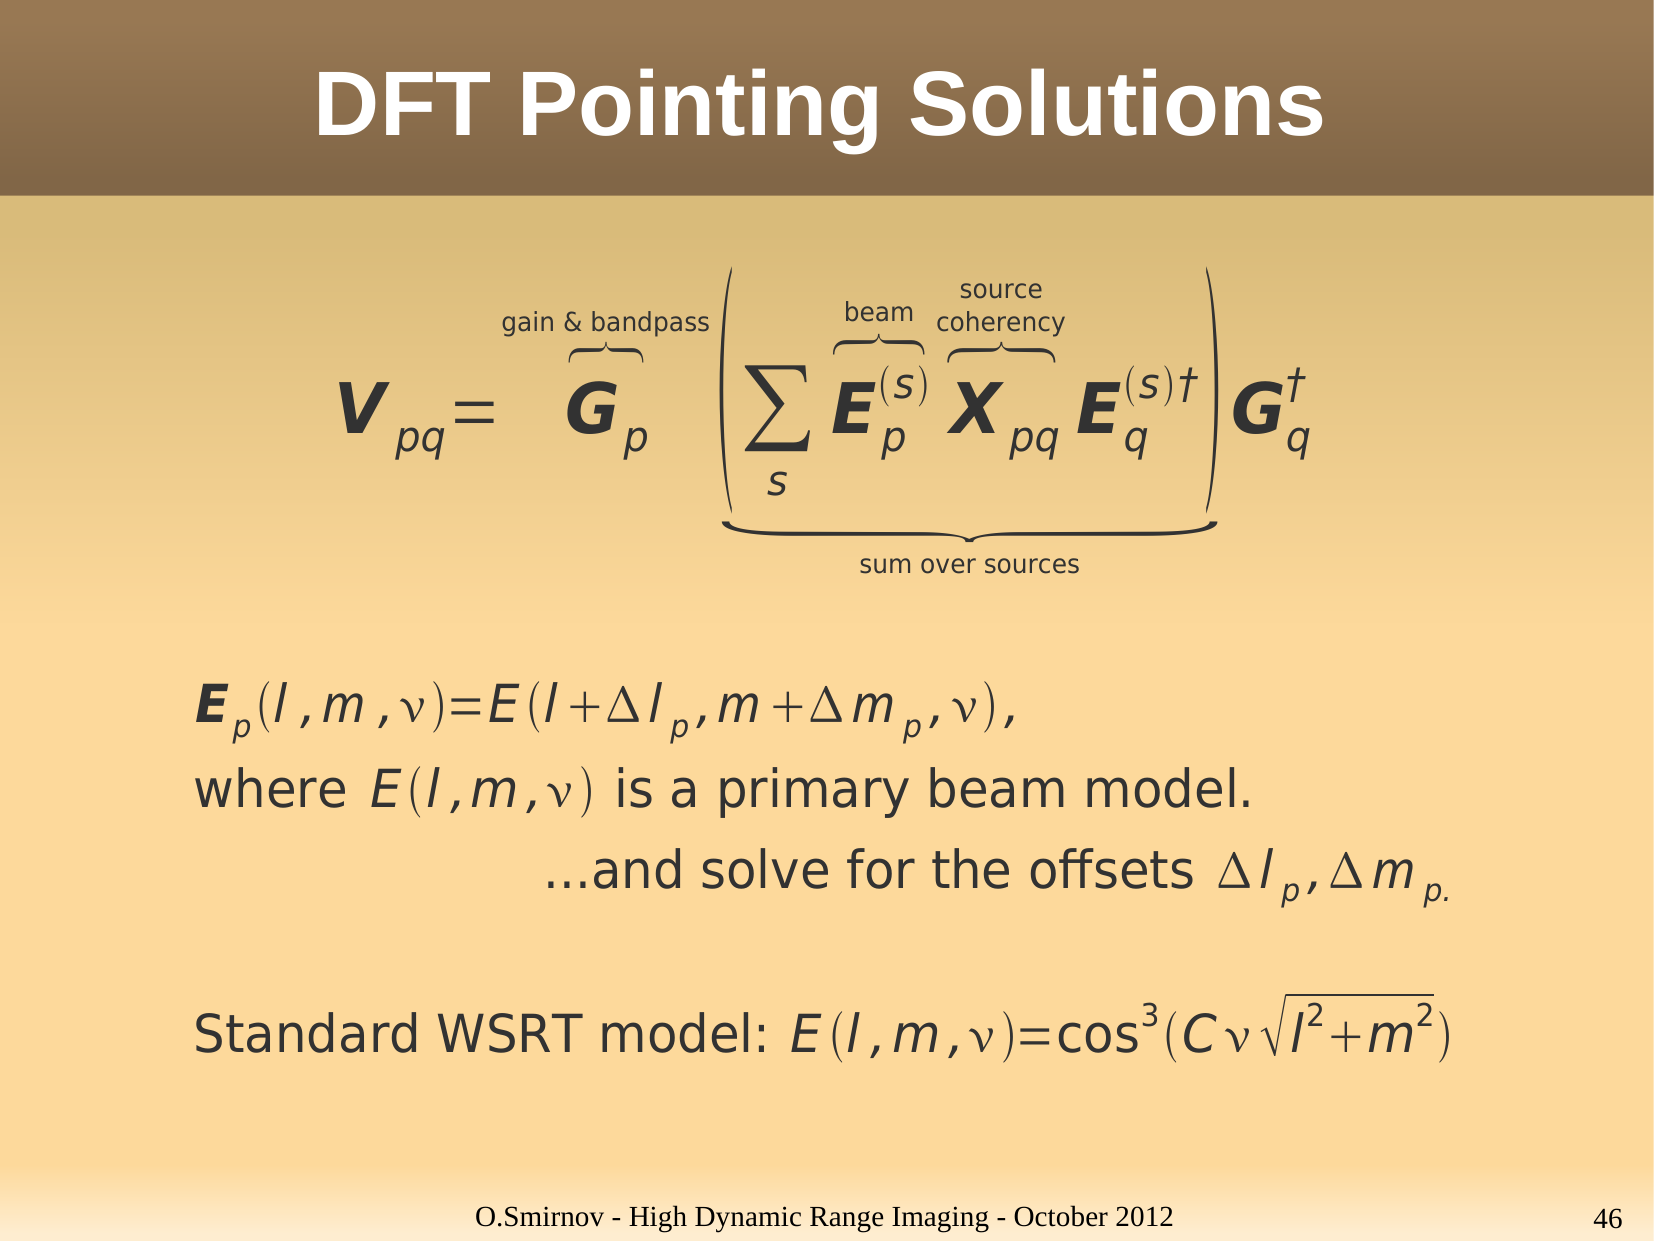

# DFT Pointing Solutions
O.Smirnov - High Dynamic Range Imaging - October 2012
46